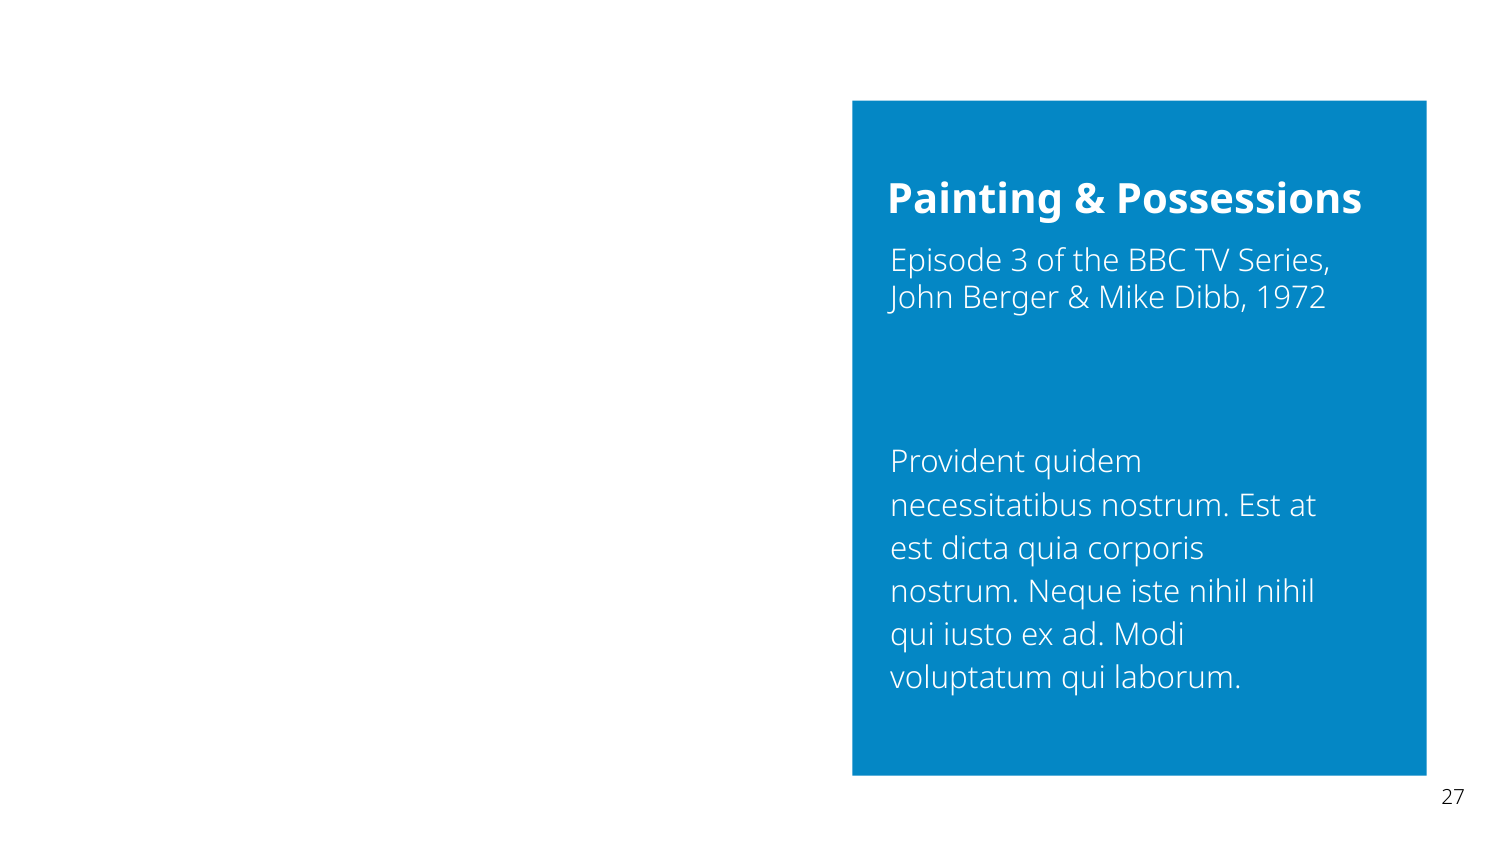

Painting & Possessions
# Episode 3 of the BBC TV Series, John Berger & Mike Dibb, 1972
Provident quidem necessitatibus nostrum. Est at est dicta quia corporis nostrum. Neque iste nihil nihil qui iusto ex ad. Modi voluptatum qui laborum.